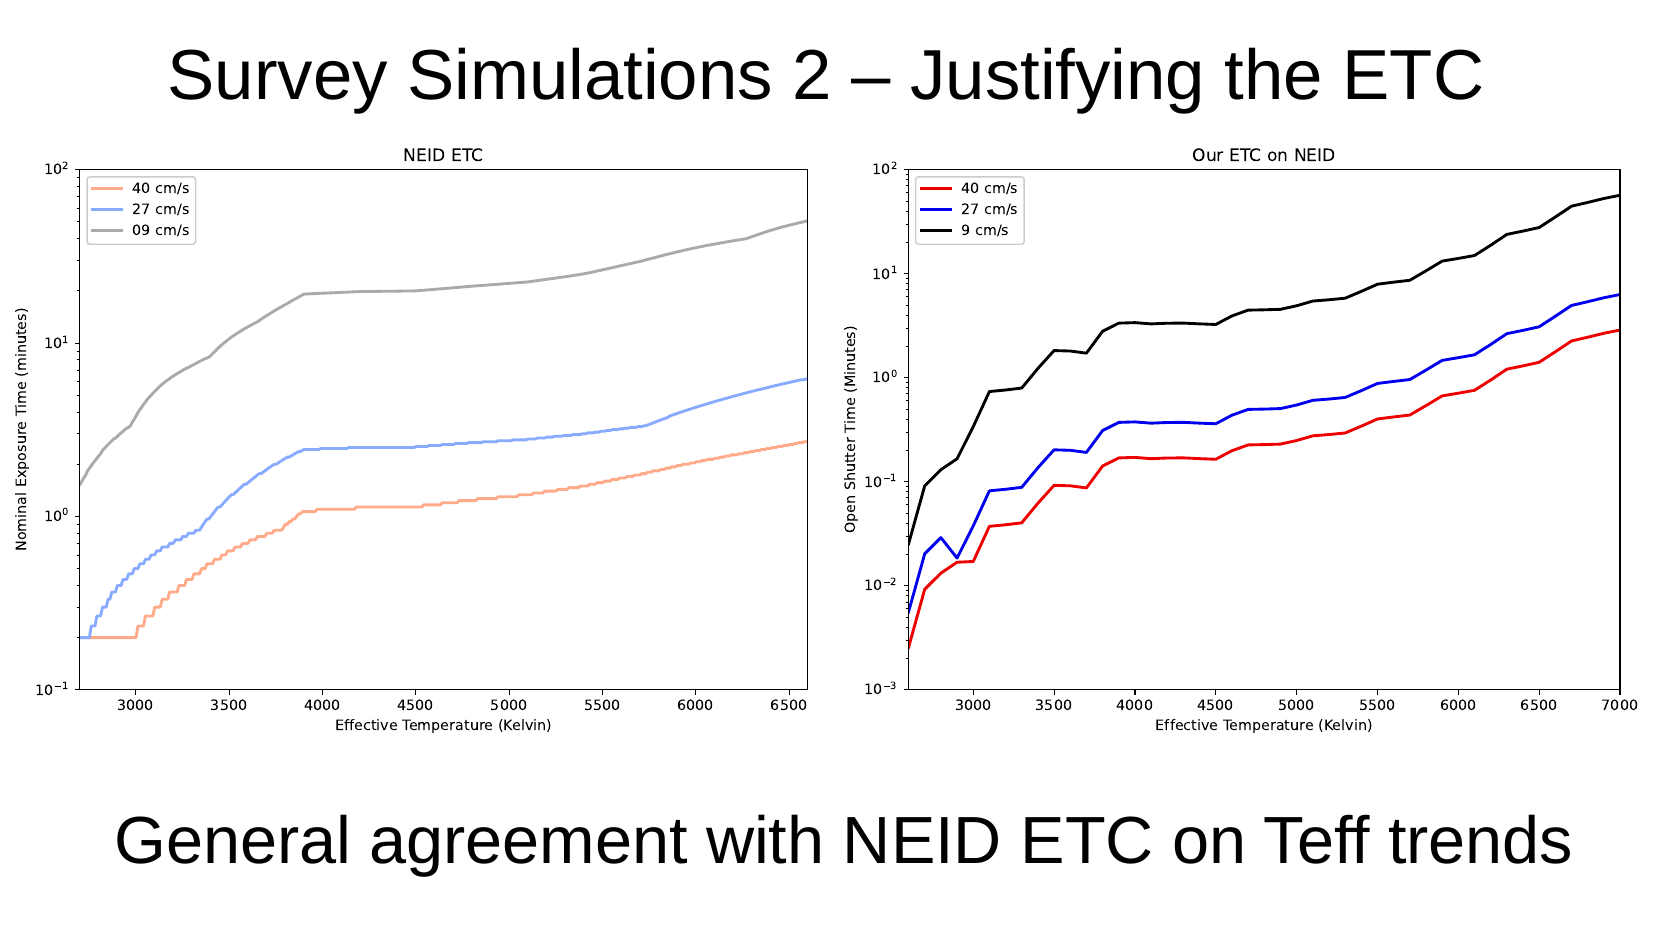

# Survey Simulations 2 – Justifying the ETC
General agreement with NEID ETC on Teff trends